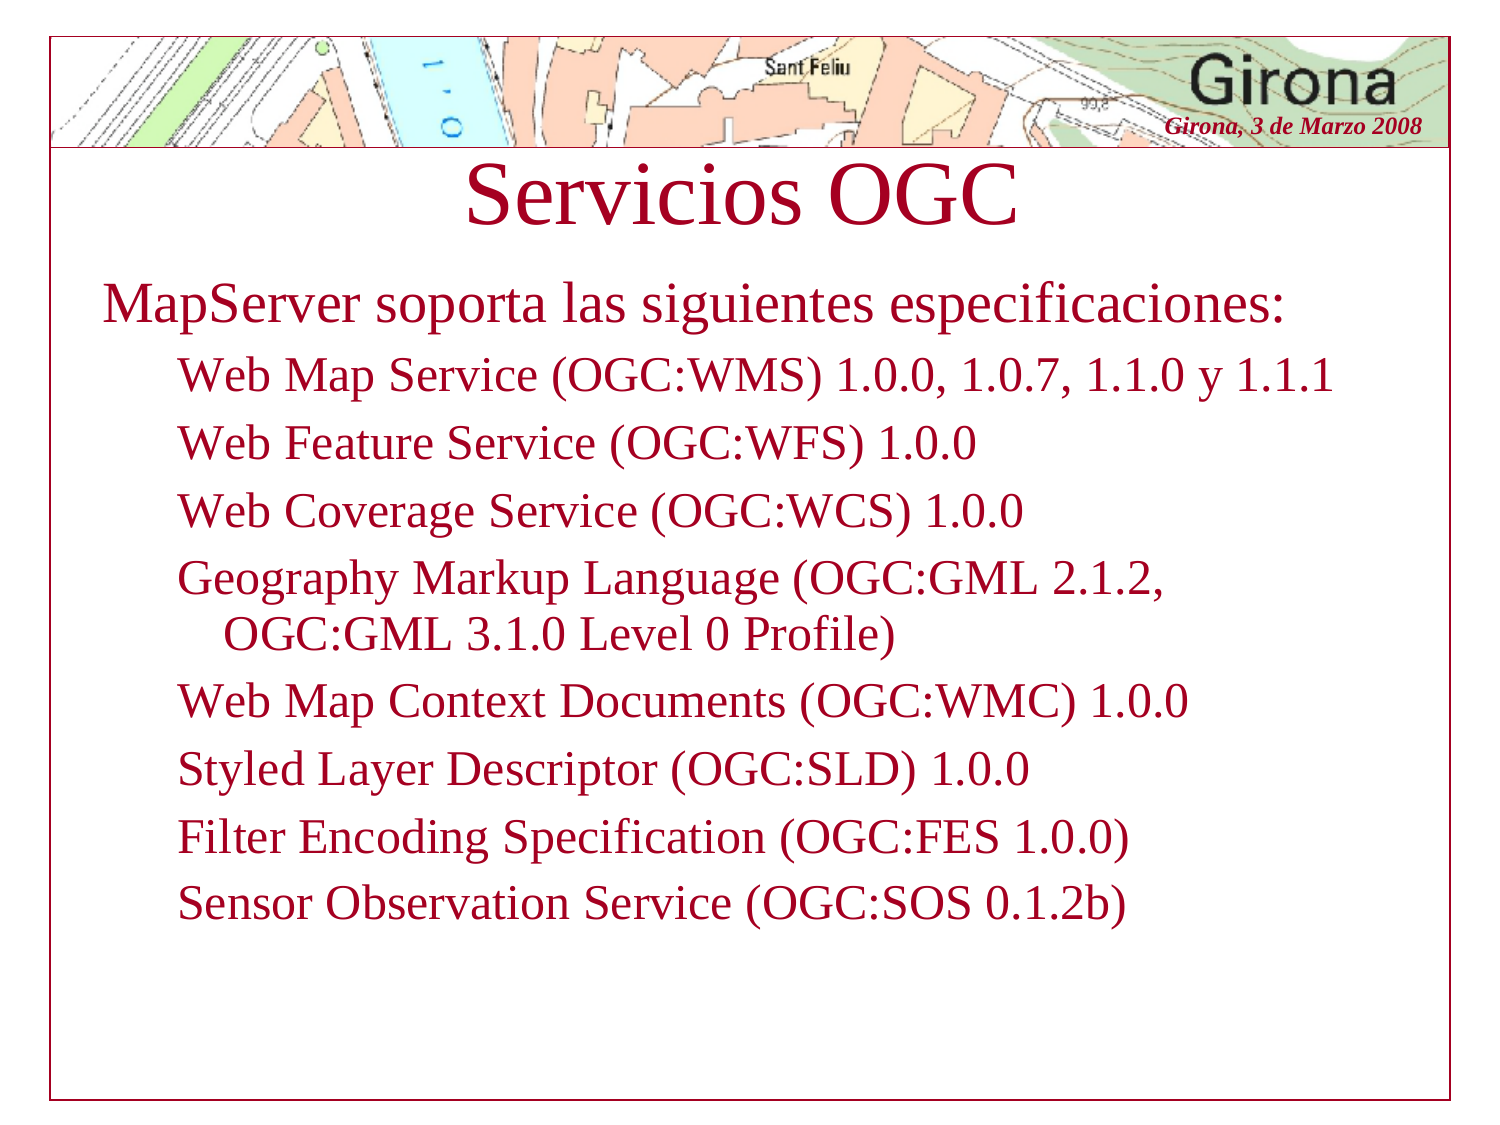

# Servicios OGC
MapServer soporta las siguientes especificaciones:
Web Map Service (OGC:WMS) 1.0.0, 1.0.7, 1.1.0 y 1.1.1
Web Feature Service (OGC:WFS) 1.0.0
Web Coverage Service (OGC:WCS) 1.0.0
Geography Markup Language (OGC:GML 2.1.2, OGC:GML 3.1.0 Level 0 Profile)
Web Map Context Documents (OGC:WMC) 1.0.0
Styled Layer Descriptor (OGC:SLD) 1.0.0
Filter Encoding Specification (OGC:FES 1.0.0)
Sensor Observation Service (OGC:SOS 0.1.2b)